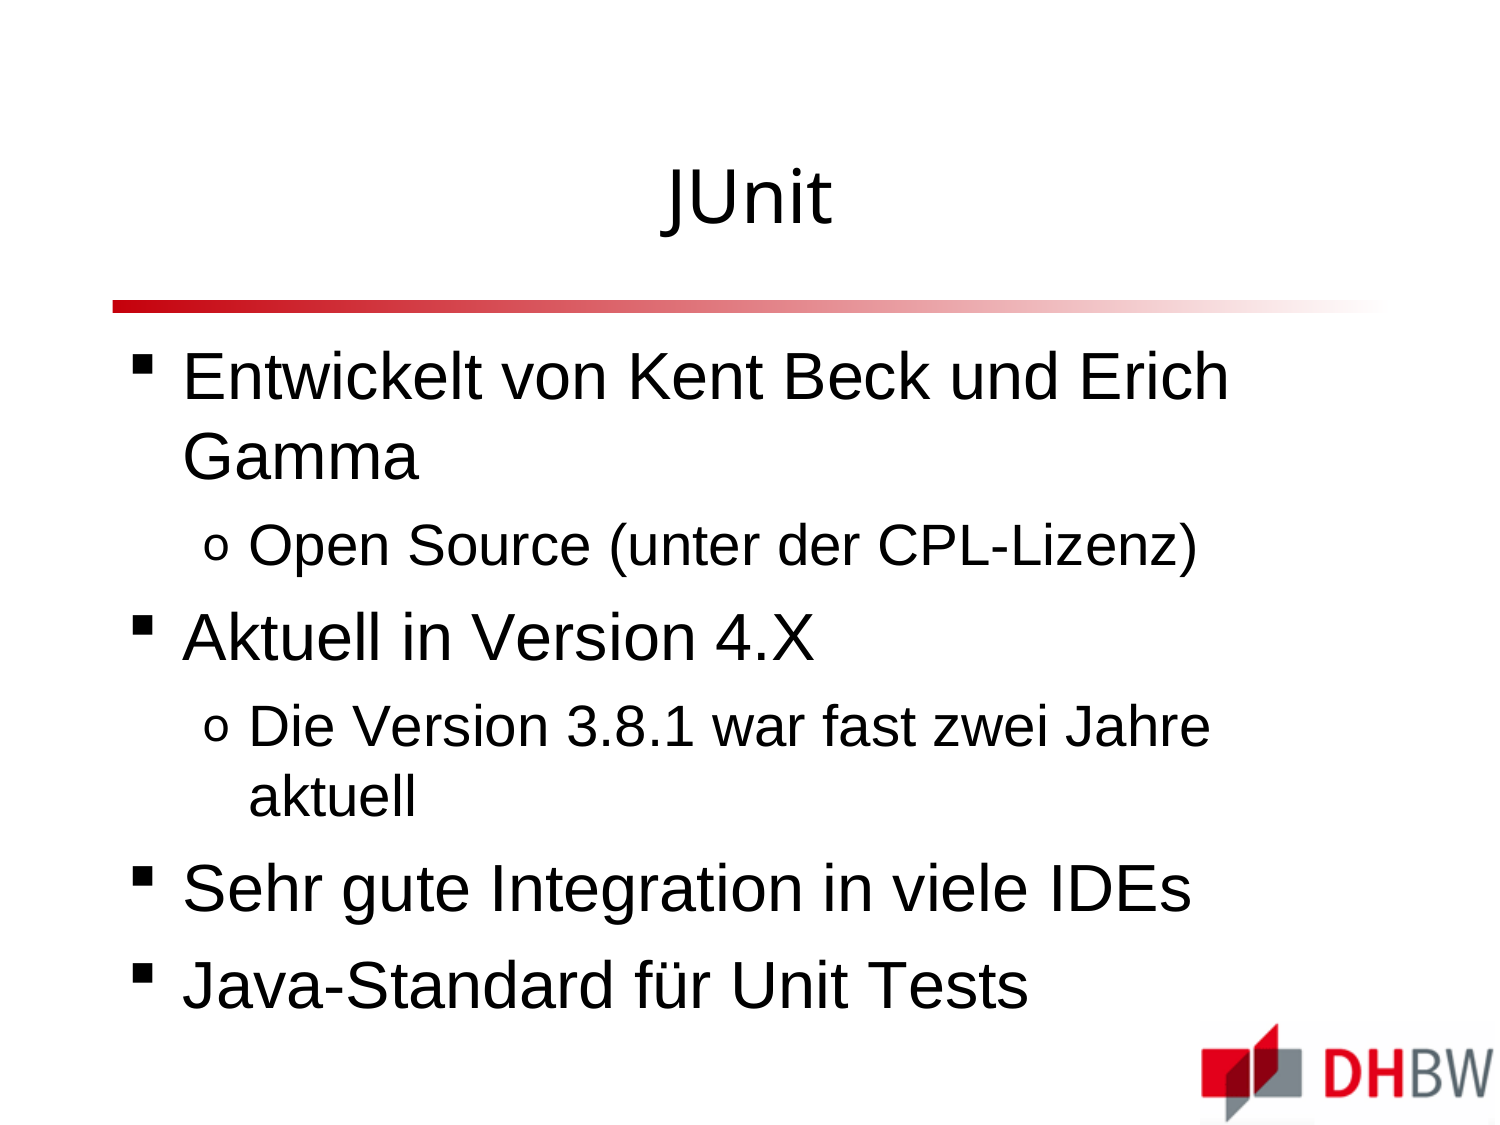

# JUnit
Entwickelt von Kent Beck und Erich Gamma
Open Source (unter der CPL-Lizenz)
Aktuell in Version 4.X
Die Version 3.8.1 war fast zwei Jahre aktuell
Sehr gute Integration in viele IDEs
Java-Standard für Unit Tests